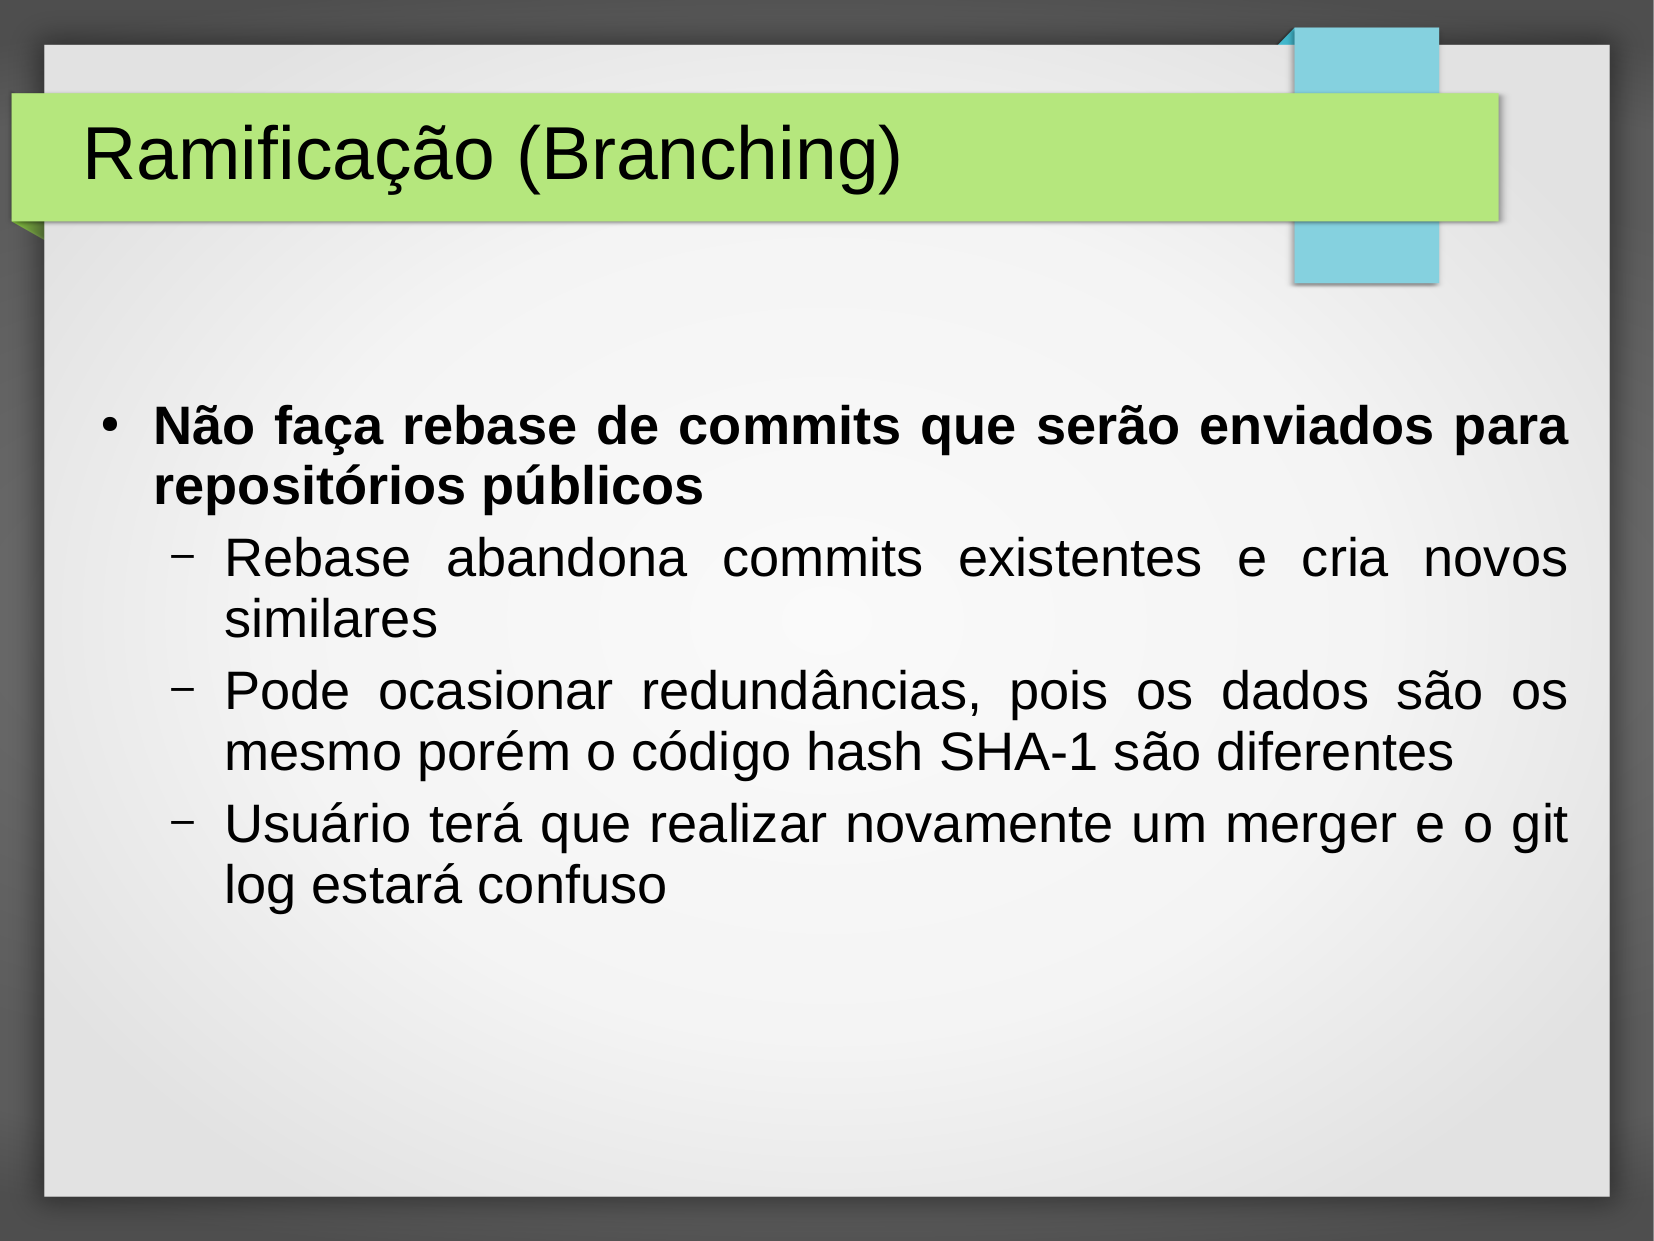

# Ramificação (Branching)
Não faça rebase de commits que serão enviados para repositórios públicos
Rebase abandona commits existentes e cria novos similares
Pode ocasionar redundâncias, pois os dados são os mesmo porém o código hash SHA-1 são diferentes
Usuário terá que realizar novamente um merger e o git log estará confuso